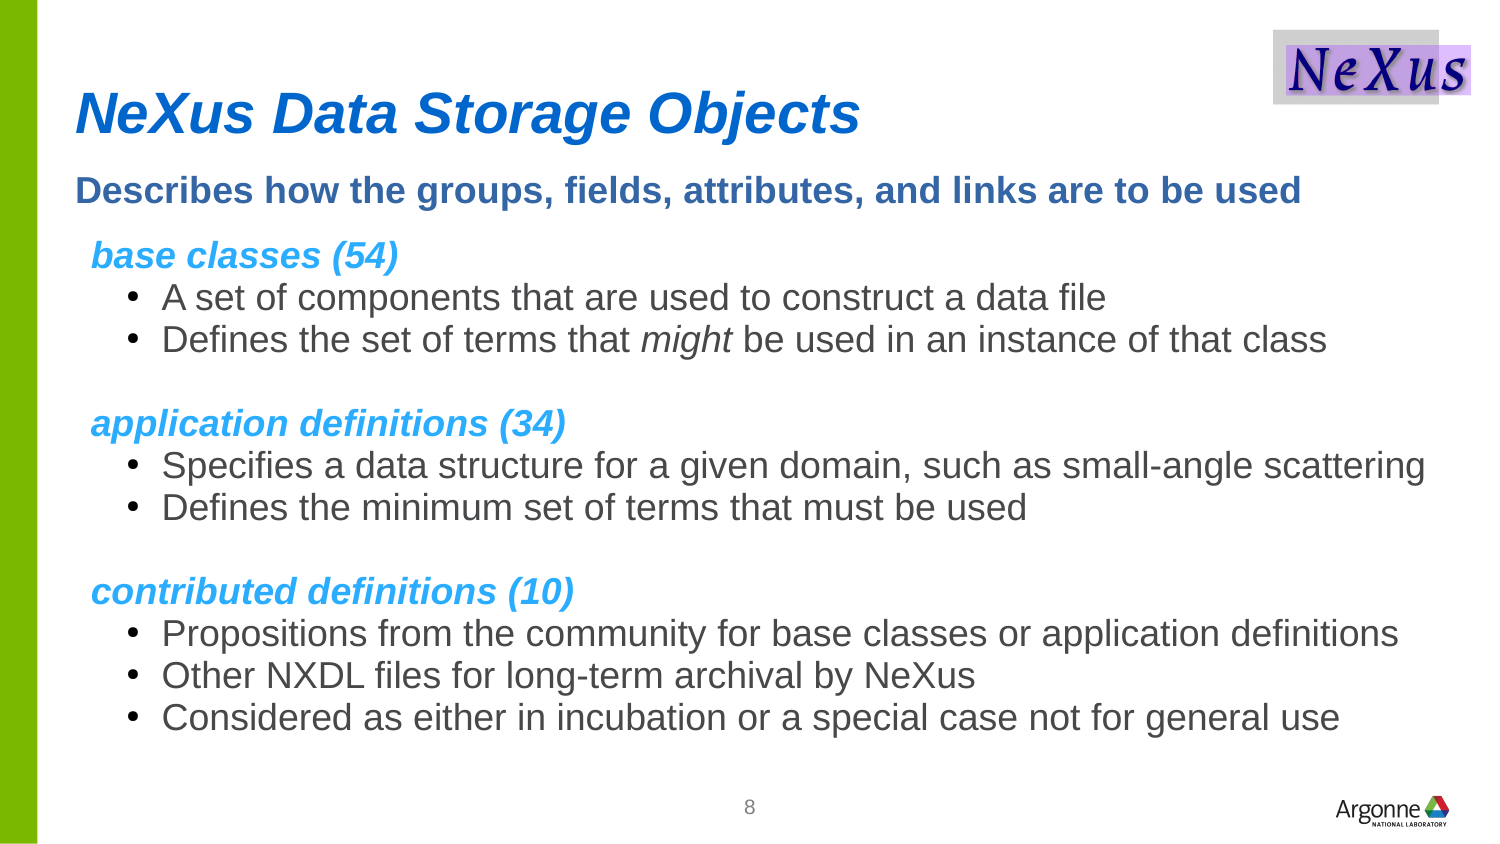

NeXus Data Storage Objects
#
Describes how the groups, fields, attributes, and links are to be used
base classes (54)
A set of components that are used to construct a data file
Defines the set of terms that might be used in an instance of that class
application definitions (34)
Specifies a data structure for a given domain, such as small-angle scattering
Defines the minimum set of terms that must be used
contributed definitions (10)
Propositions from the community for base classes or application definitions
Other NXDL files for long-term archival by NeXus
Considered as either in incubation or a special case not for general use